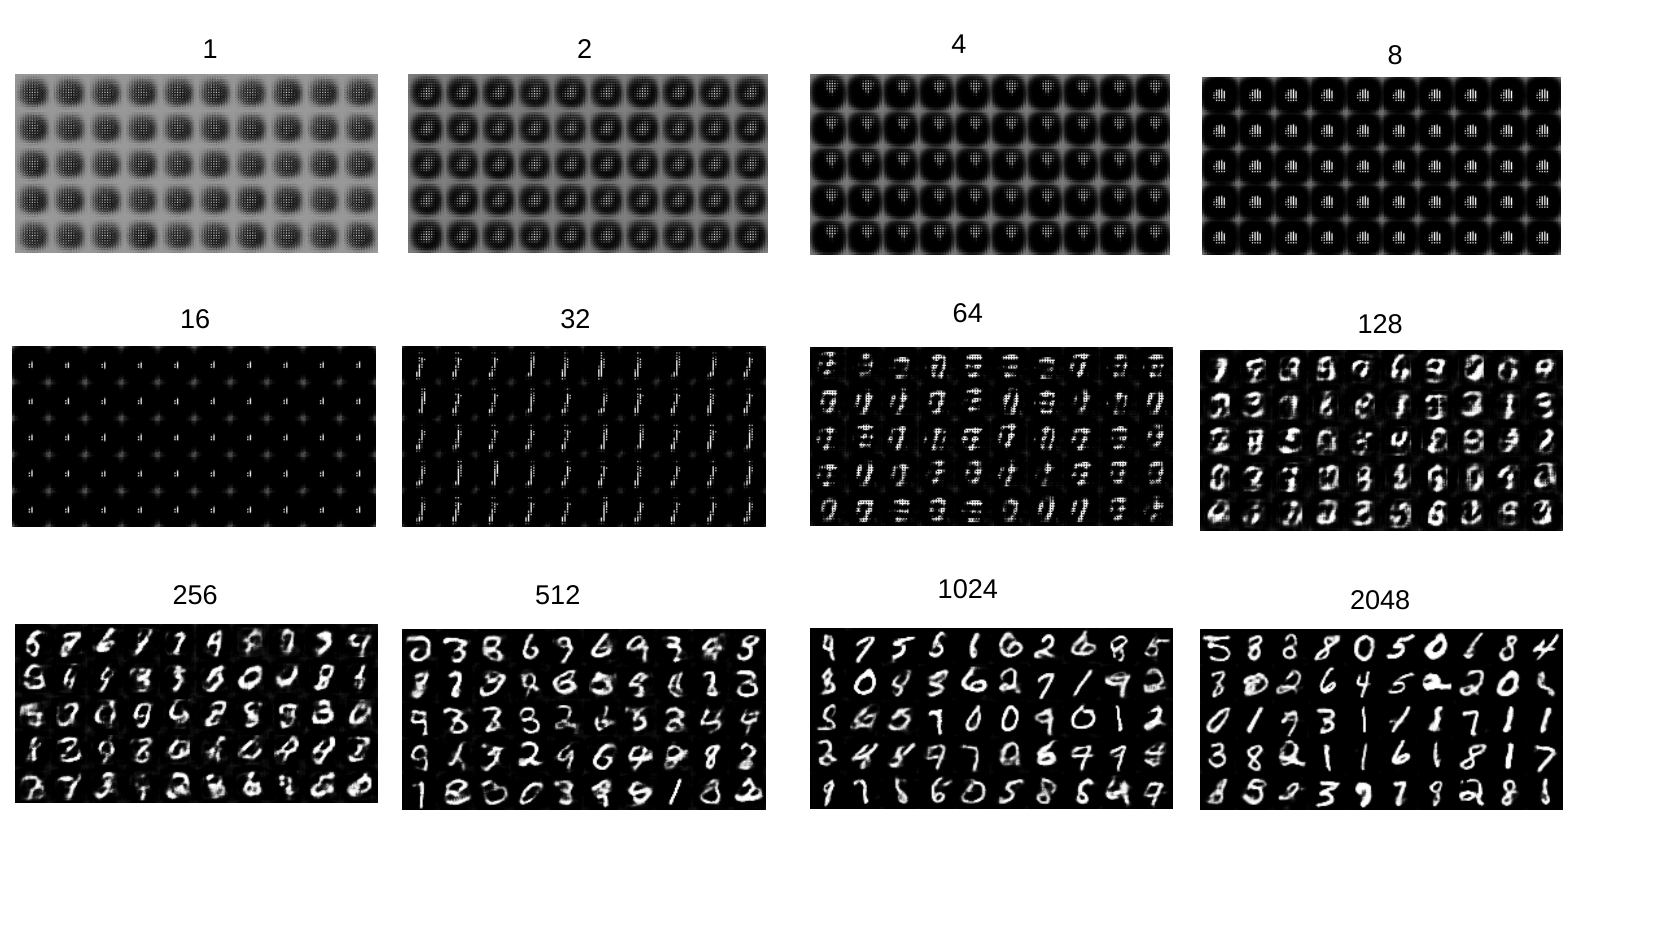

4
1
2
8
64
16
32
128
1024
256
512
2048